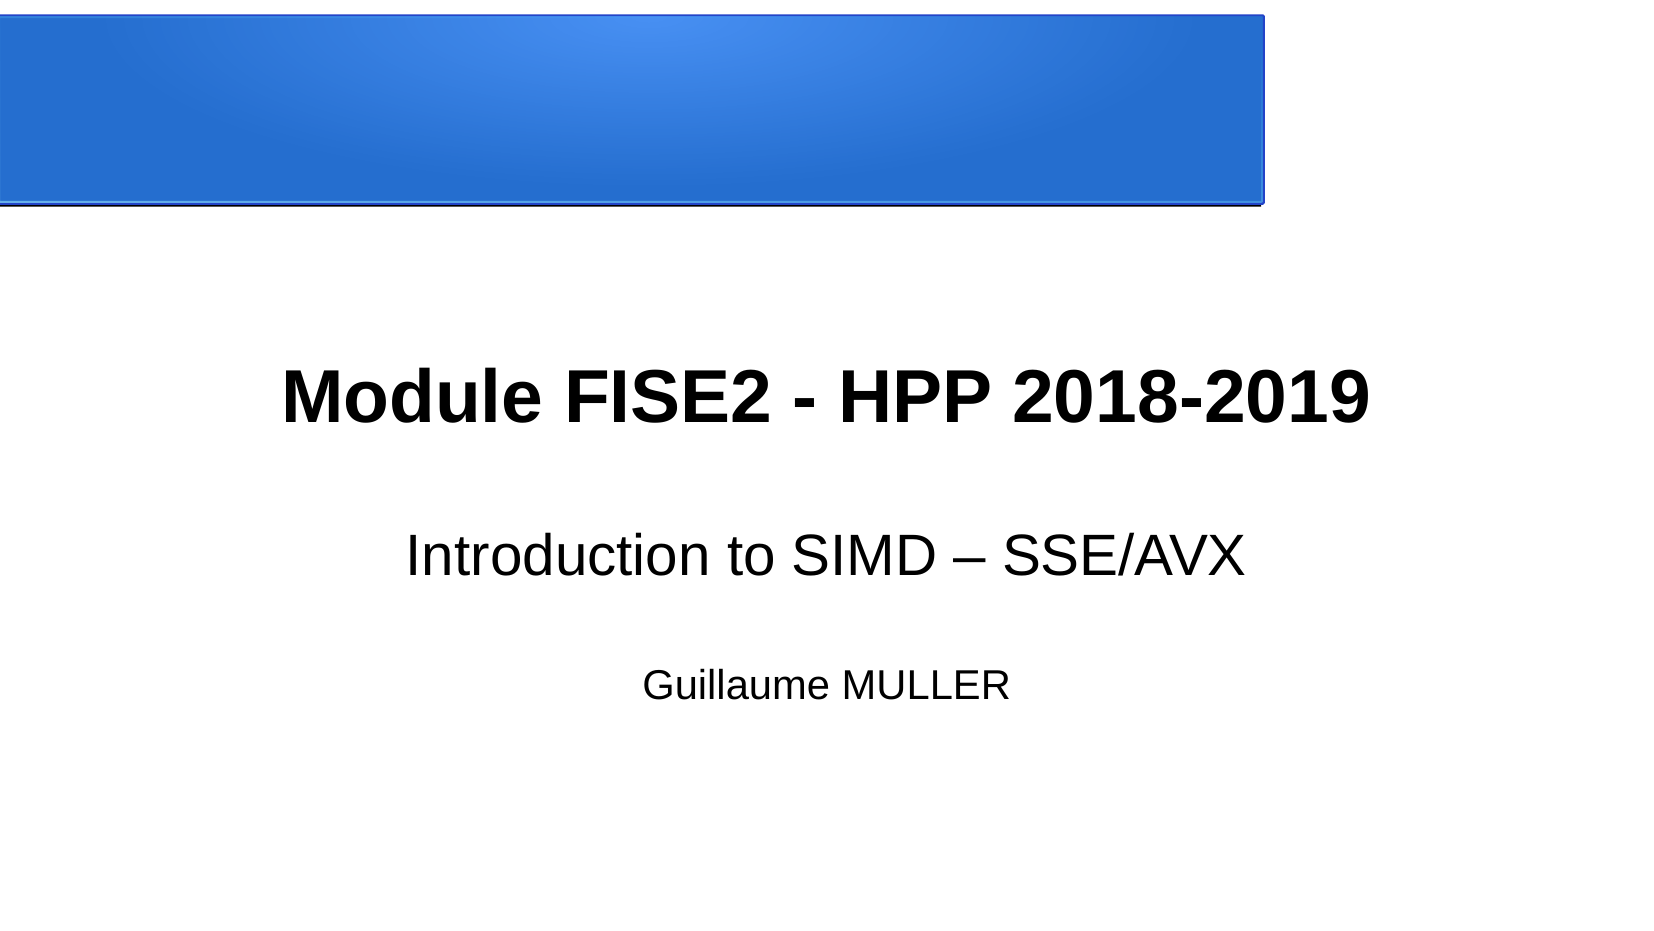

#
Module FISE2 - HPP 2018-2019
Introduction to SIMD – SSE/AVX
Guillaume MULLER